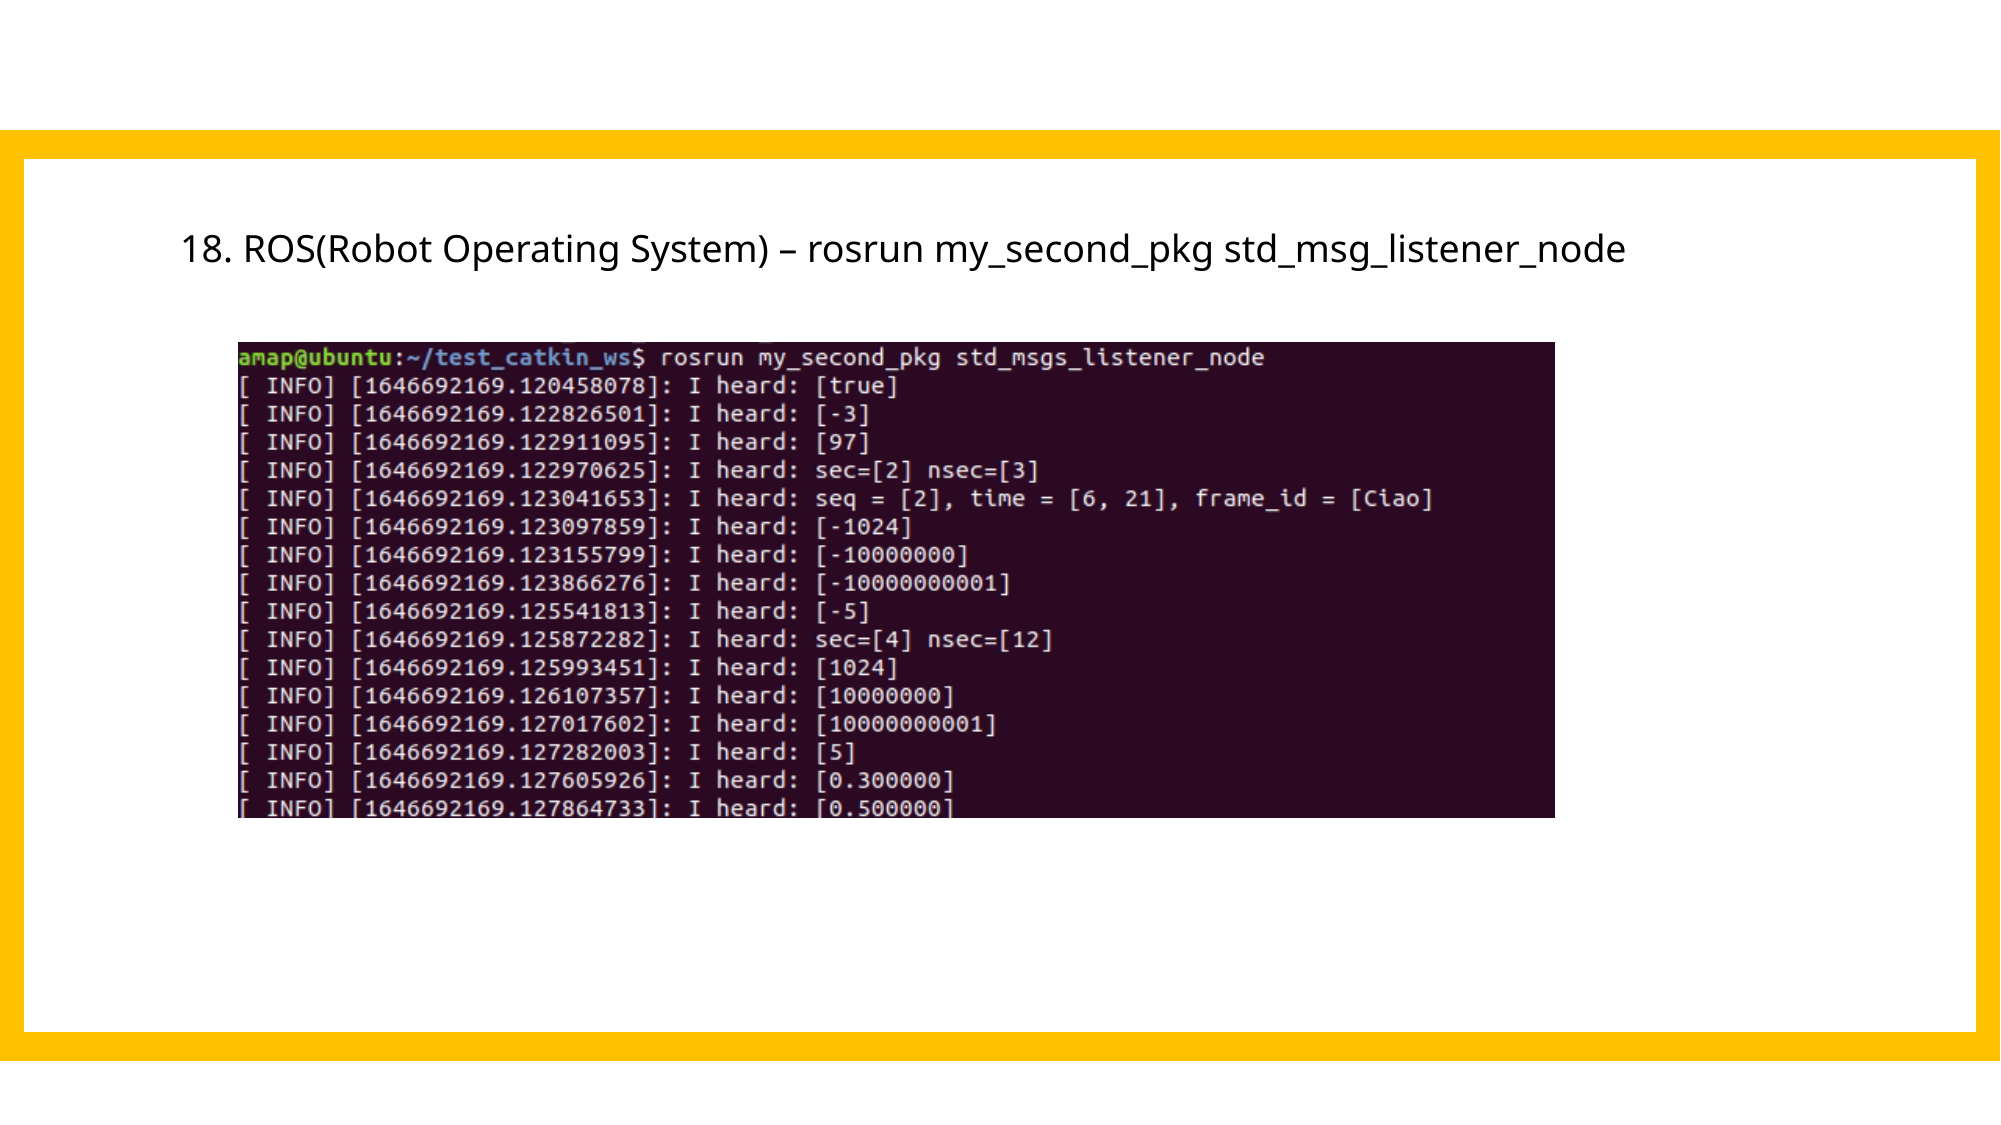

18. ROS(Robot Operating System) – rosrun my_second_pkg std_msg_listener_node